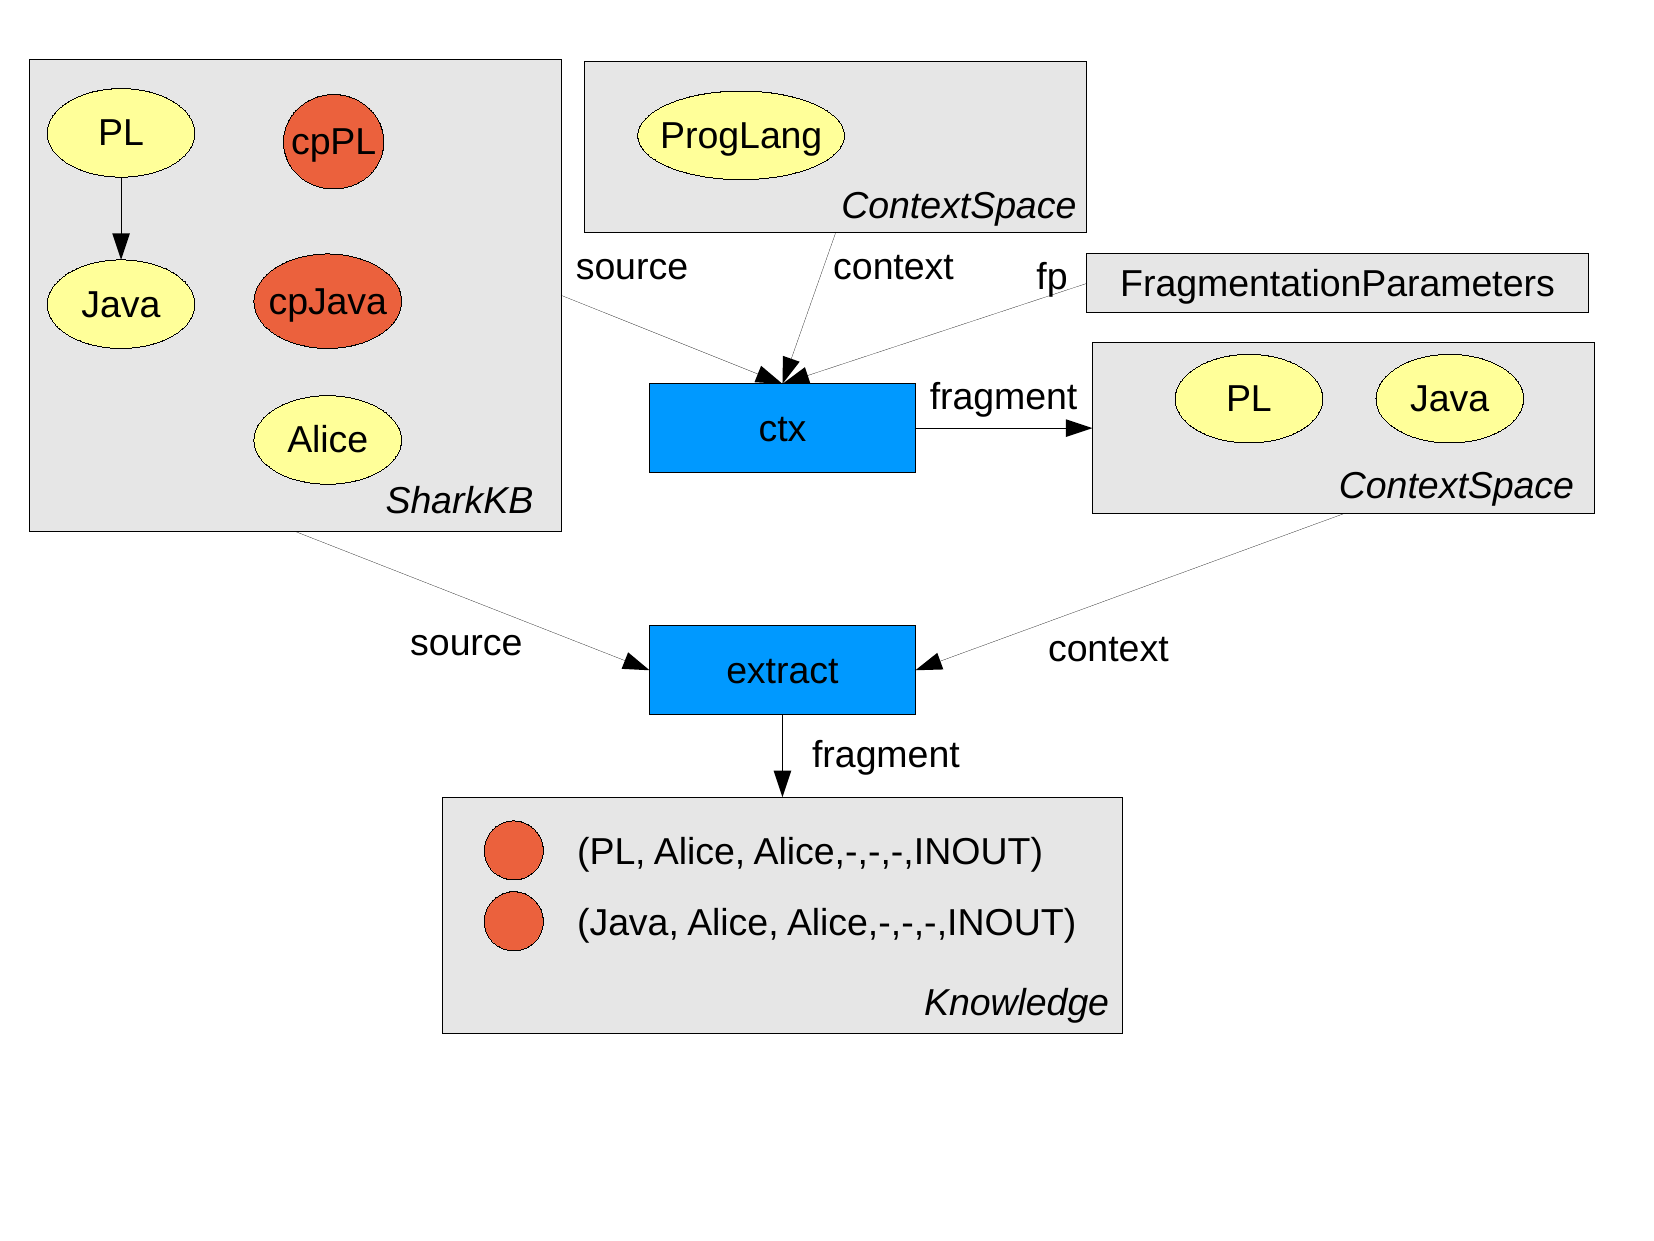

PL
ProgLang
cpPL
ContextSpace
source
context
fp
cpJava
FragmentationParameters
Java
PL
Java
fragment
ctx
Alice
ContextSpace
SharkKB
source
context
extract
fragment
(PL, Alice, Alice,-,-,-,INOUT)
(Java, Alice, Alice,-,-,-,INOUT)
Knowledge